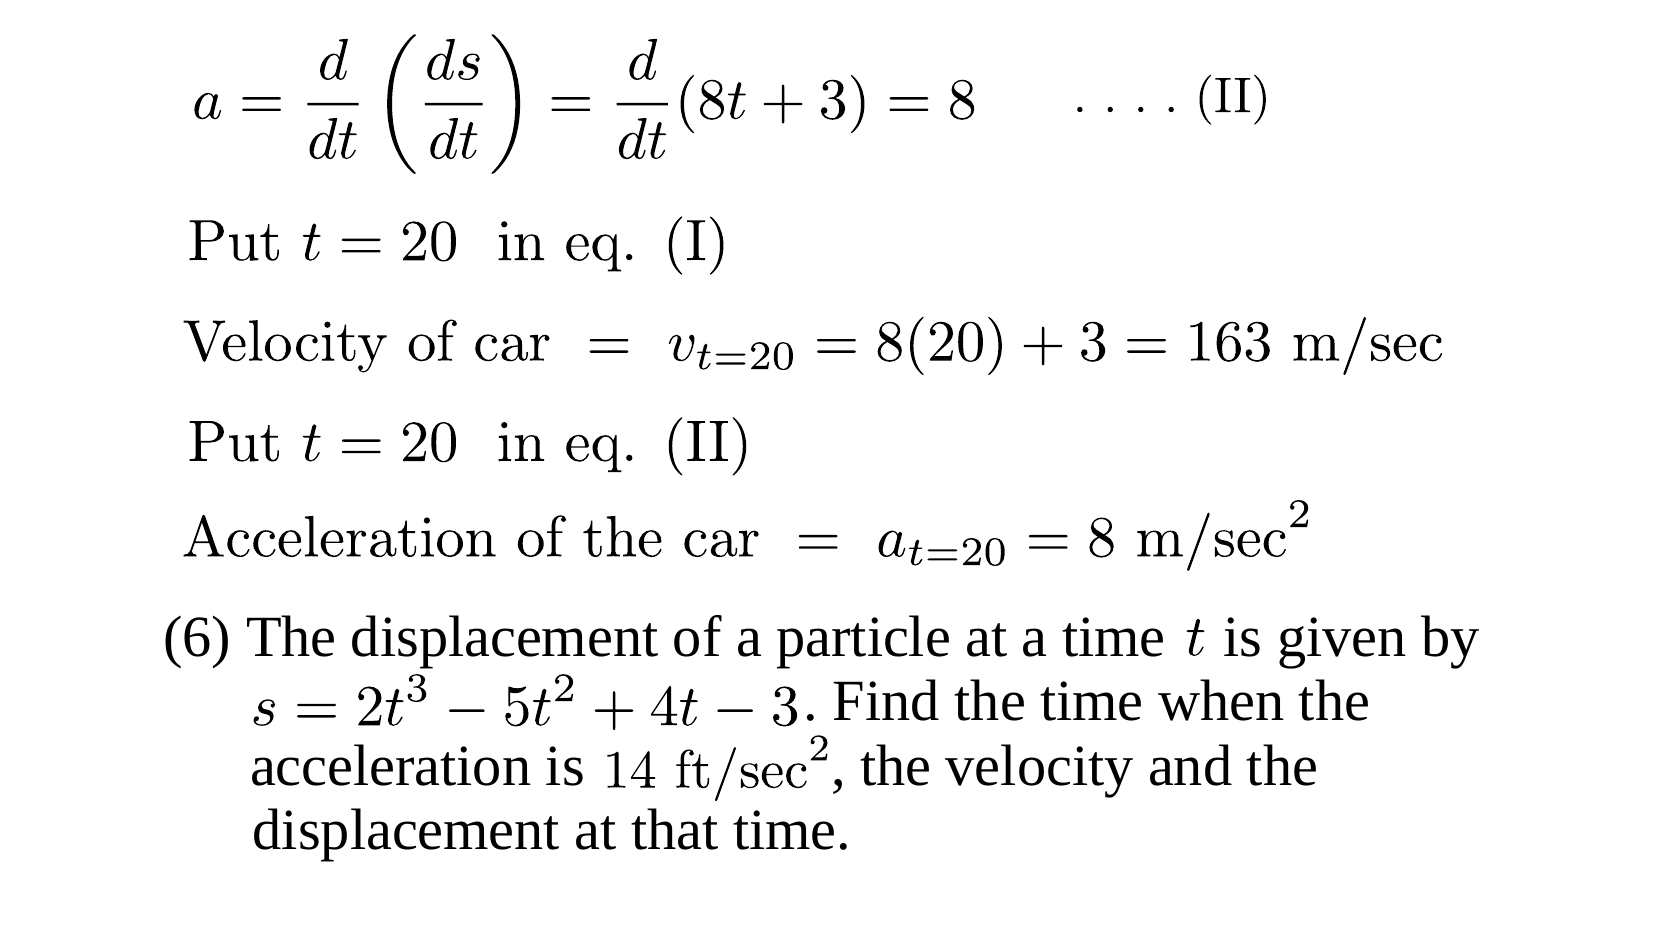

# (6) The displacement of a particle at a time is given by . Find the time when the acceleration is , the velocity and the displacement at that time.